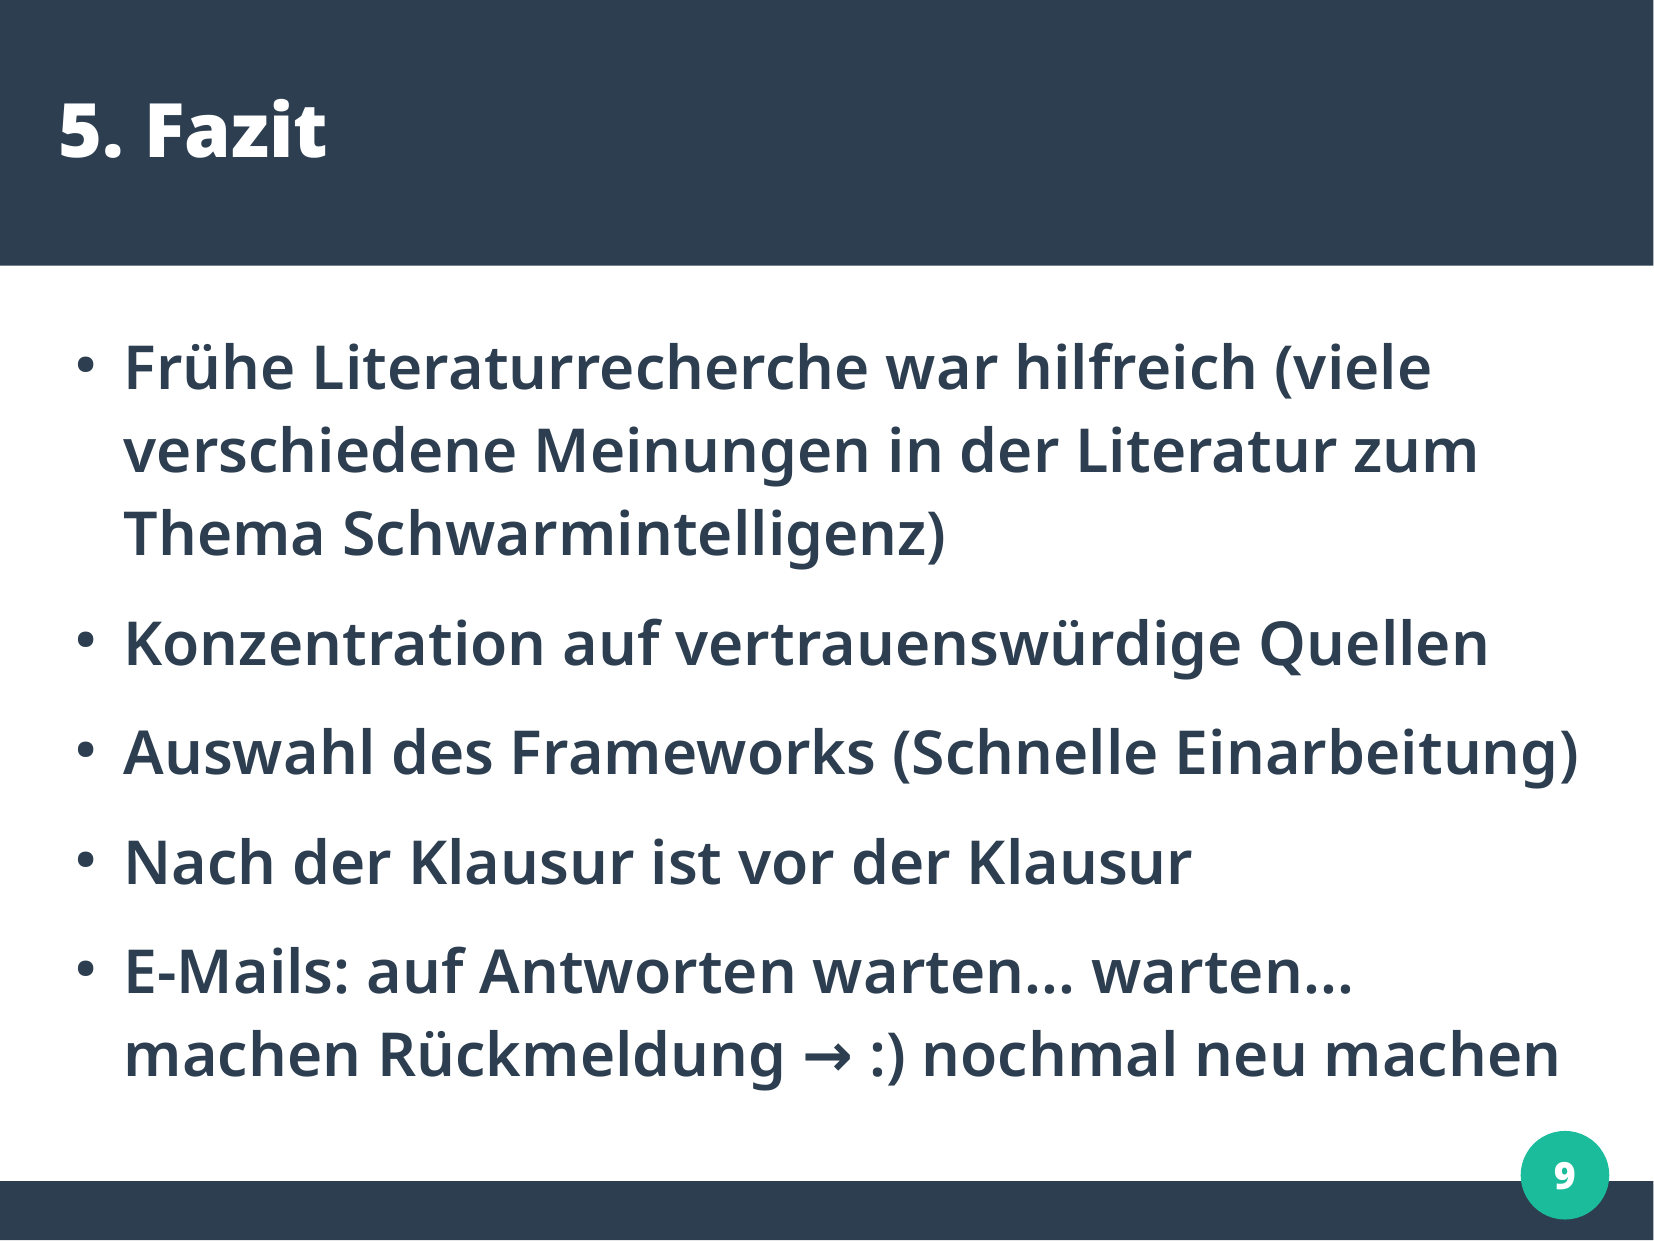

# 5. Fazit
Frühe Literaturrecherche war hilfreich (viele verschiedene Meinungen in der Literatur zum Thema Schwarmintelligenz)
Konzentration auf vertrauenswürdige Quellen
Auswahl des Frameworks (Schnelle Einarbeitung)
Nach der Klausur ist vor der Klausur
E-Mails: auf Antworten warten... warten... machen Rückmeldung → :) nochmal neu machen
9